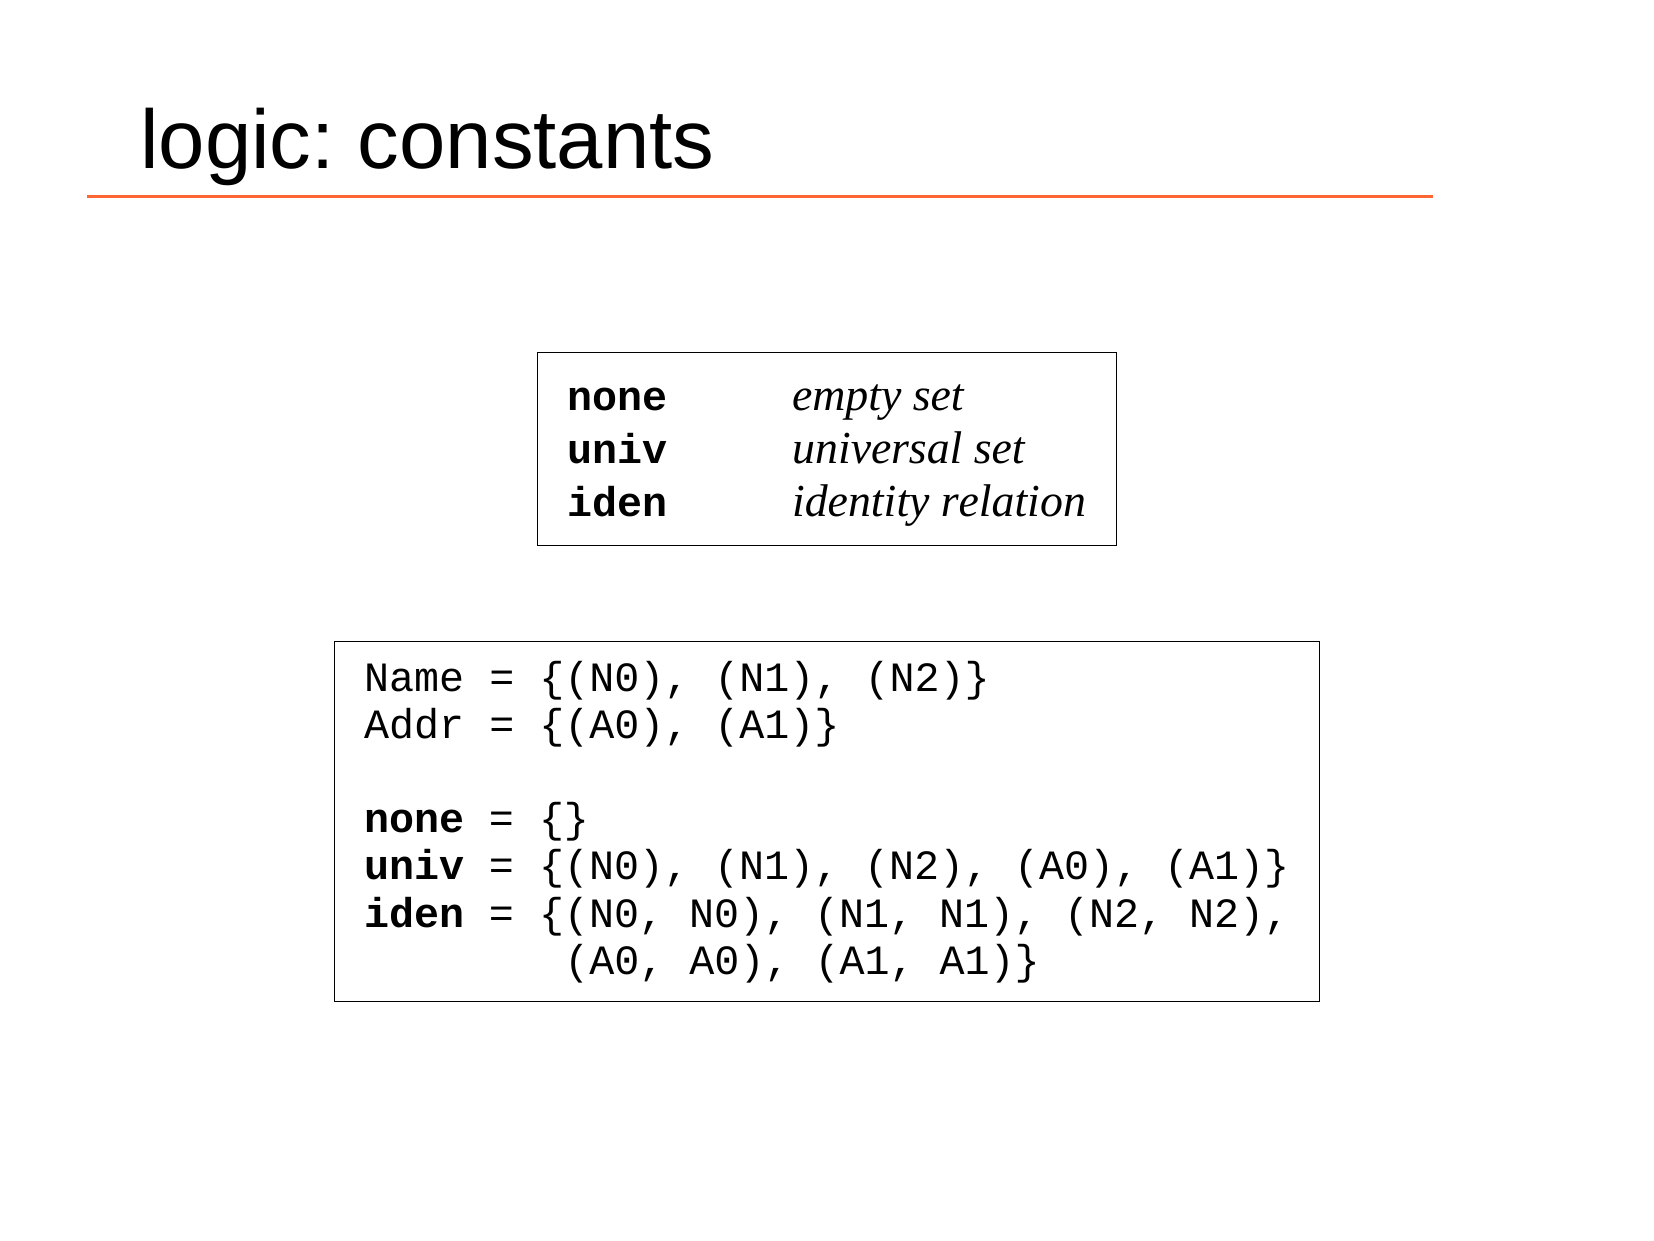

# logic: constants
none		empty set
univ		universal set
iden		identity relation
Name = {(N0), (N1), (N2)}
Addr = {(A0), (A1)}
none = {}
univ = {(N0), (N1), (N2), (A0), (A1)}
iden = {(N0, N0), (N1, N1), (N2, N2),
 (A0, A0), (A1, A1)}